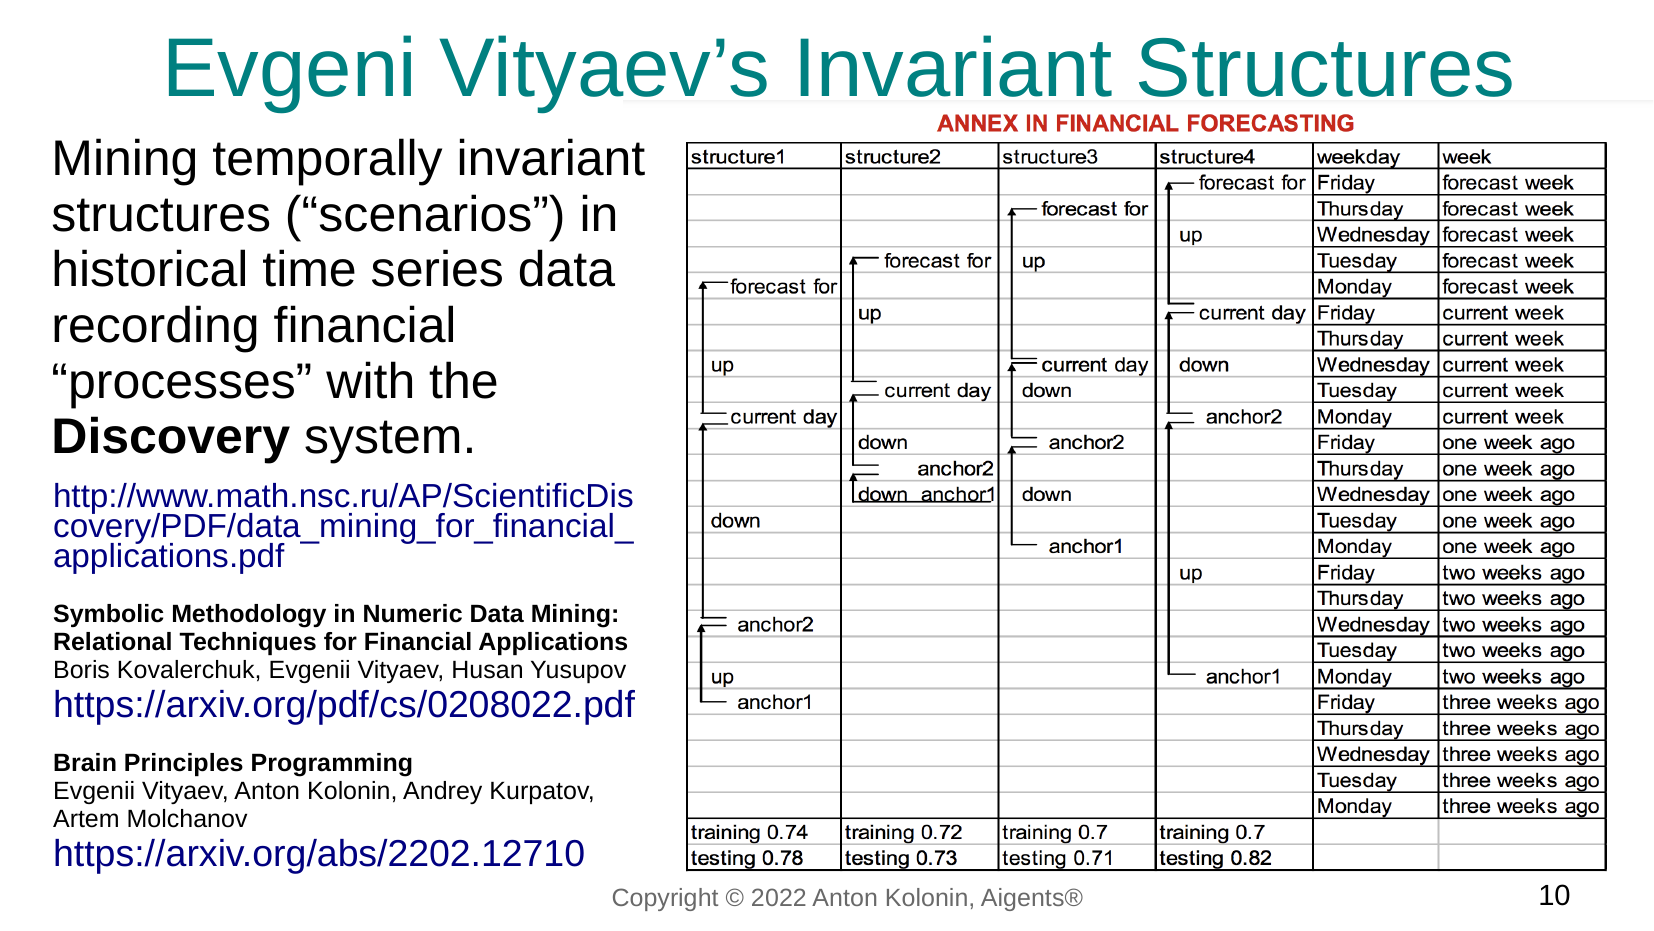

Evgeni Vityaev’s Invariant Structures
Mining temporally invariant structures (“scenarios”) in historical time series data recording financial “processes” with the Discovery system.
http://www.math.nsc.ru/AP/ScientificDiscovery/PDF/data_mining_for_financial_applications.pdf
Symbolic Methodology in Numeric Data Mining:
Relational Techniques for Financial Applications
Boris Kovalerchuk, Evgenii Vityaev, Husan Yusupov
https://arxiv.org/pdf/cs/0208022.pdf
Brain Principles Programming
Evgenii Vityaev, Anton Kolonin, Andrey Kurpatov,
Artem Molchanov
https://arxiv.org/abs/2202.12710
Copyright © 2022 Anton Kolonin, Aigents®
10